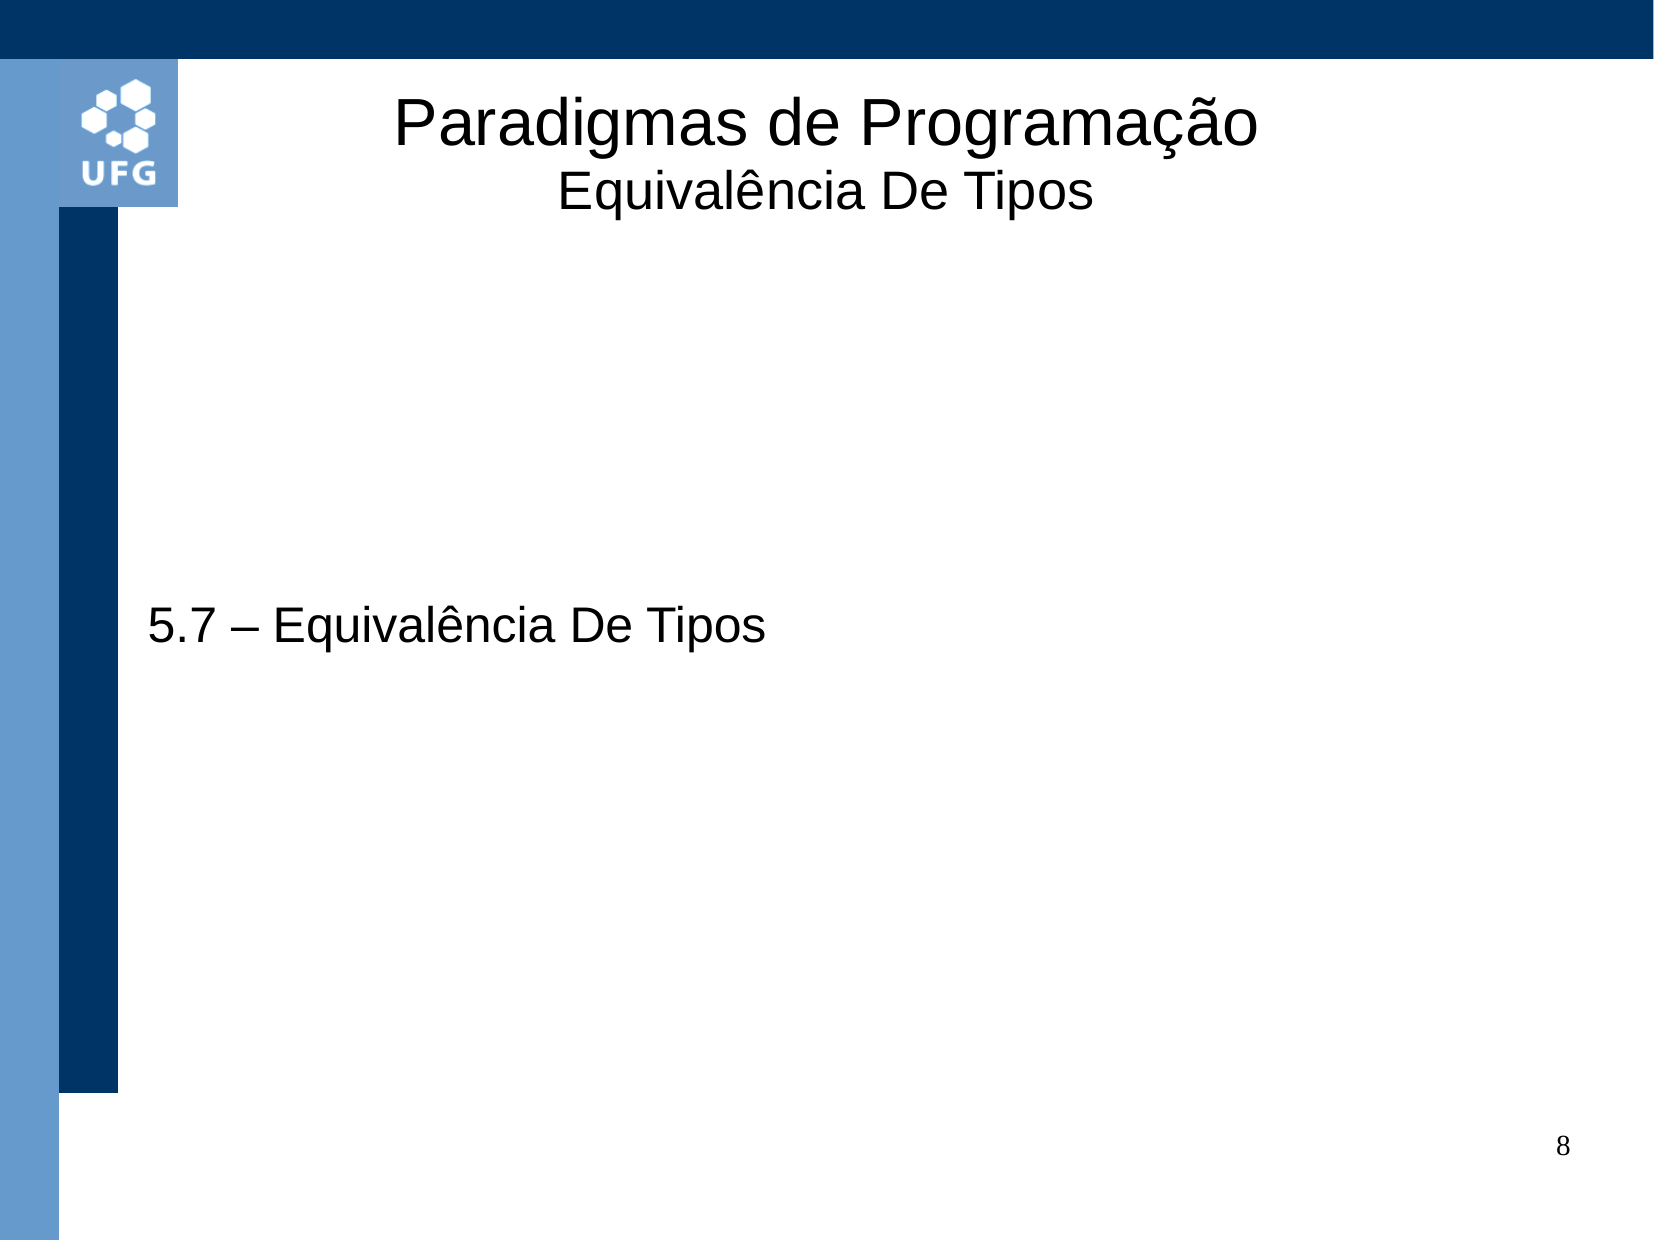

# Paradigmas de Programação Equivalência De Tipos
5.7 – Equivalência De Tipos
8